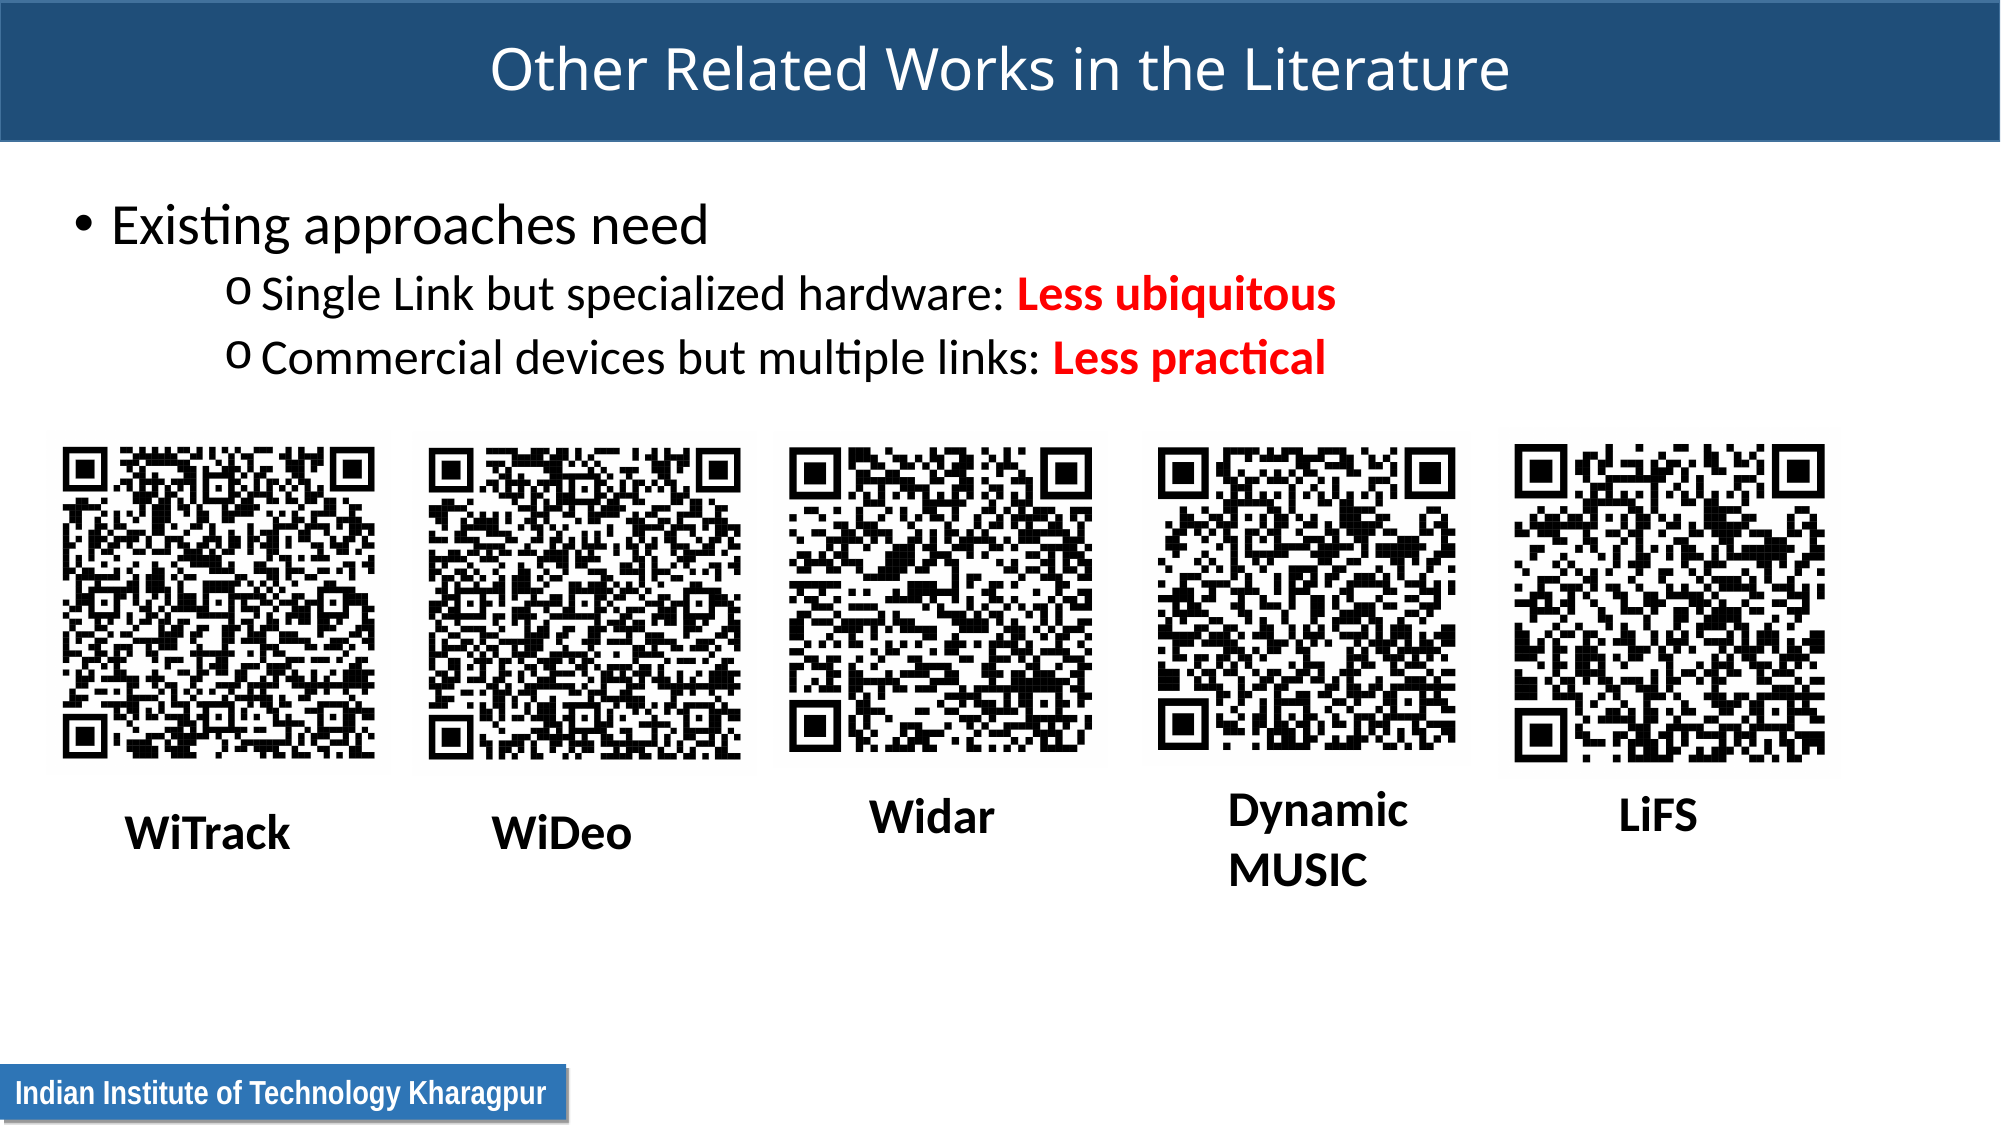

Other Related Works in the Literature
# Existing approaches need
Single Link but specialized hardware: Less ubiquitous
Commercial devices but multiple links: Less practical
Dynamic MUSIC
LiFS
Widar
WiTrack
WiDeo